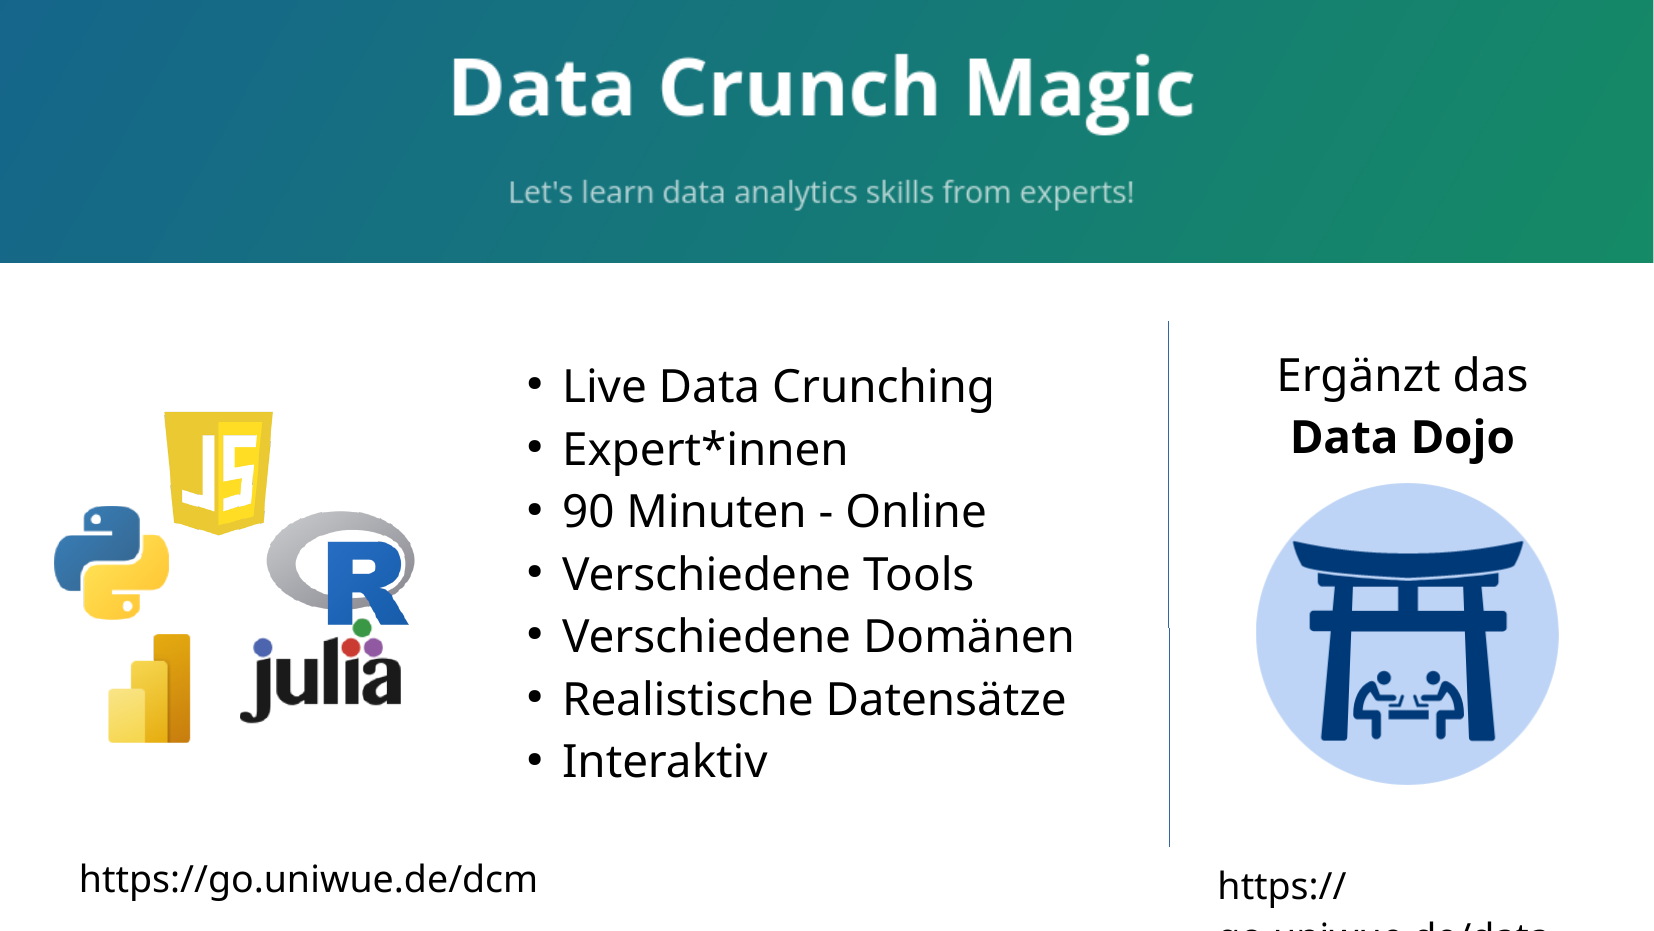

Ergänzt das
Data Dojo
Live Data Crunching
Expert*innen
90 Minuten - Online
Verschiedene Tools
Verschiedene Domänen
Realistische Datensätze
Interaktiv
https://go.uniwue.de/dcm
https://go.uniwue.de/data-dojo